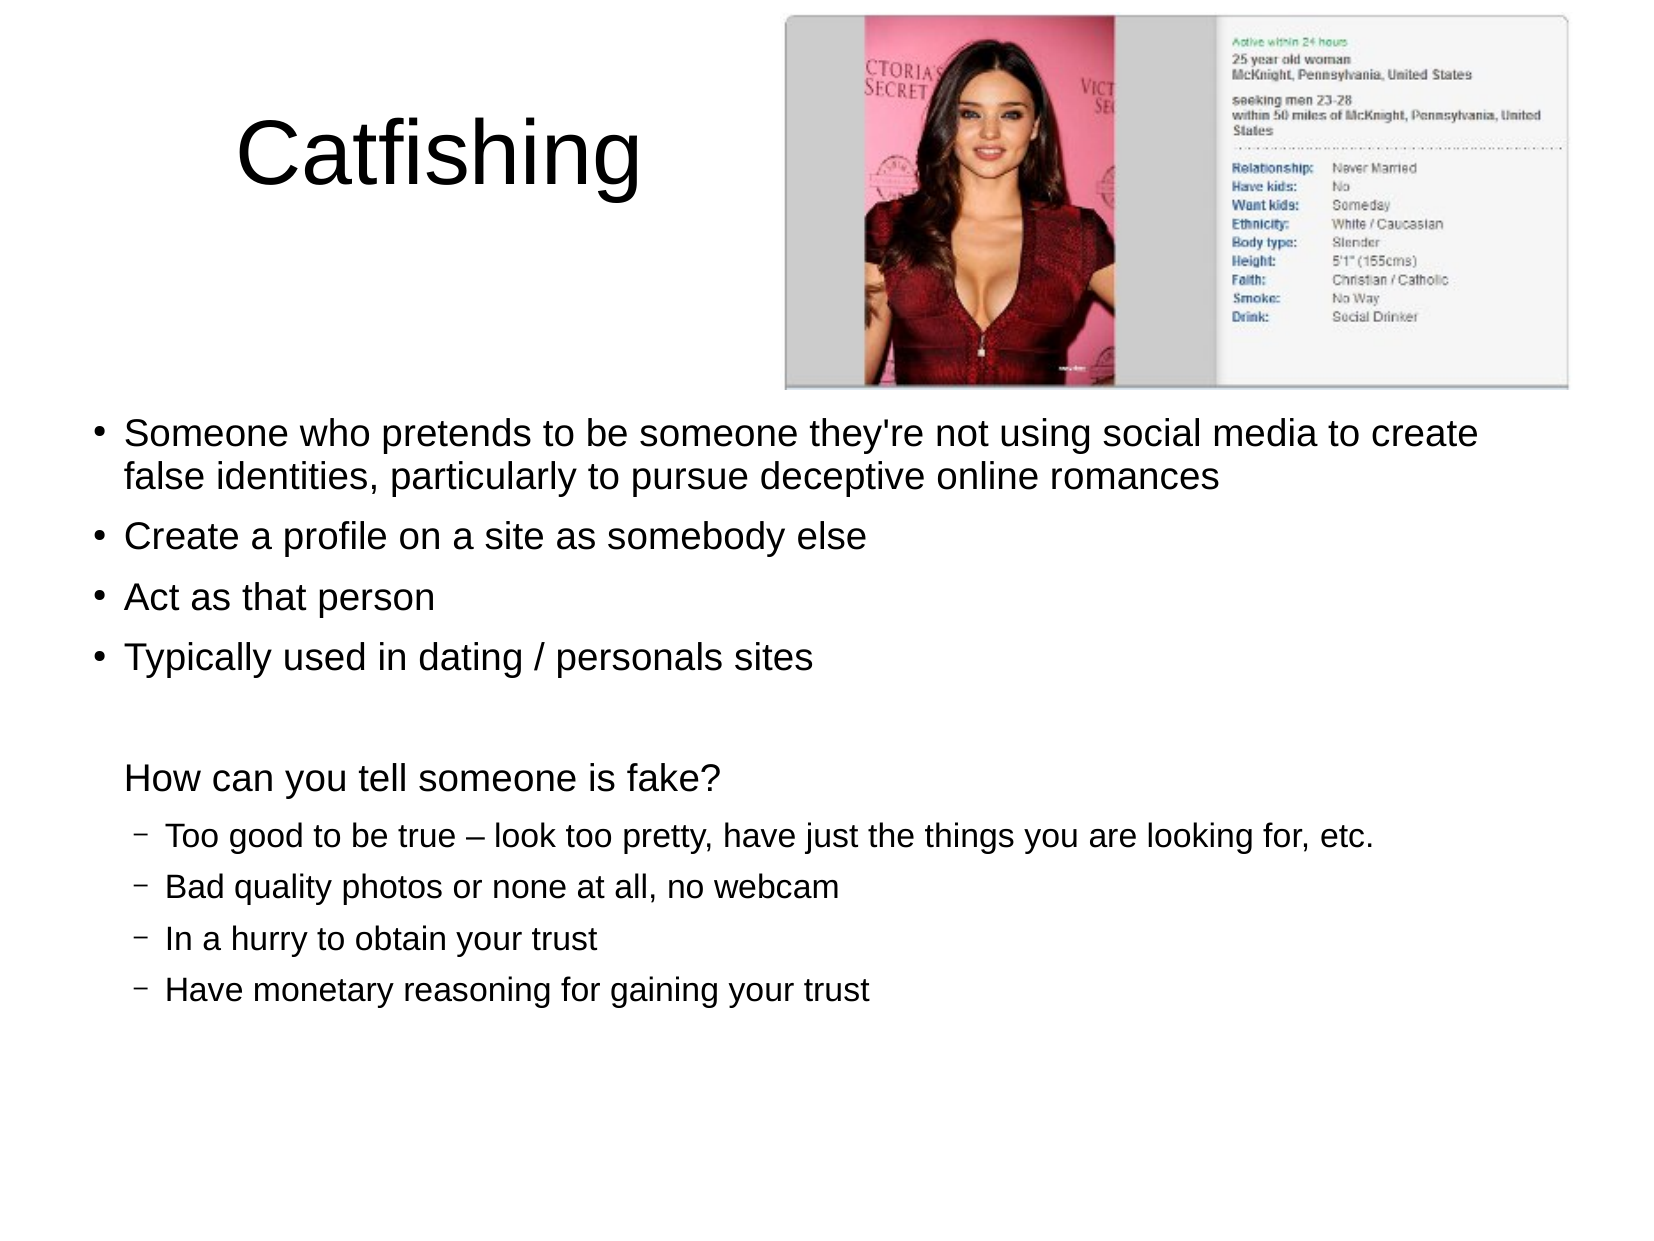

# Catfishing
Someone who pretends to be someone they're not using social media to create false identities, particularly to pursue deceptive online romances
Create a profile on a site as somebody else
Act as that person
Typically used in dating / personals sites
How can you tell someone is fake?
Too good to be true – look too pretty, have just the things you are looking for, etc.
Bad quality photos or none at all, no webcam
In a hurry to obtain your trust
Have monetary reasoning for gaining your trust